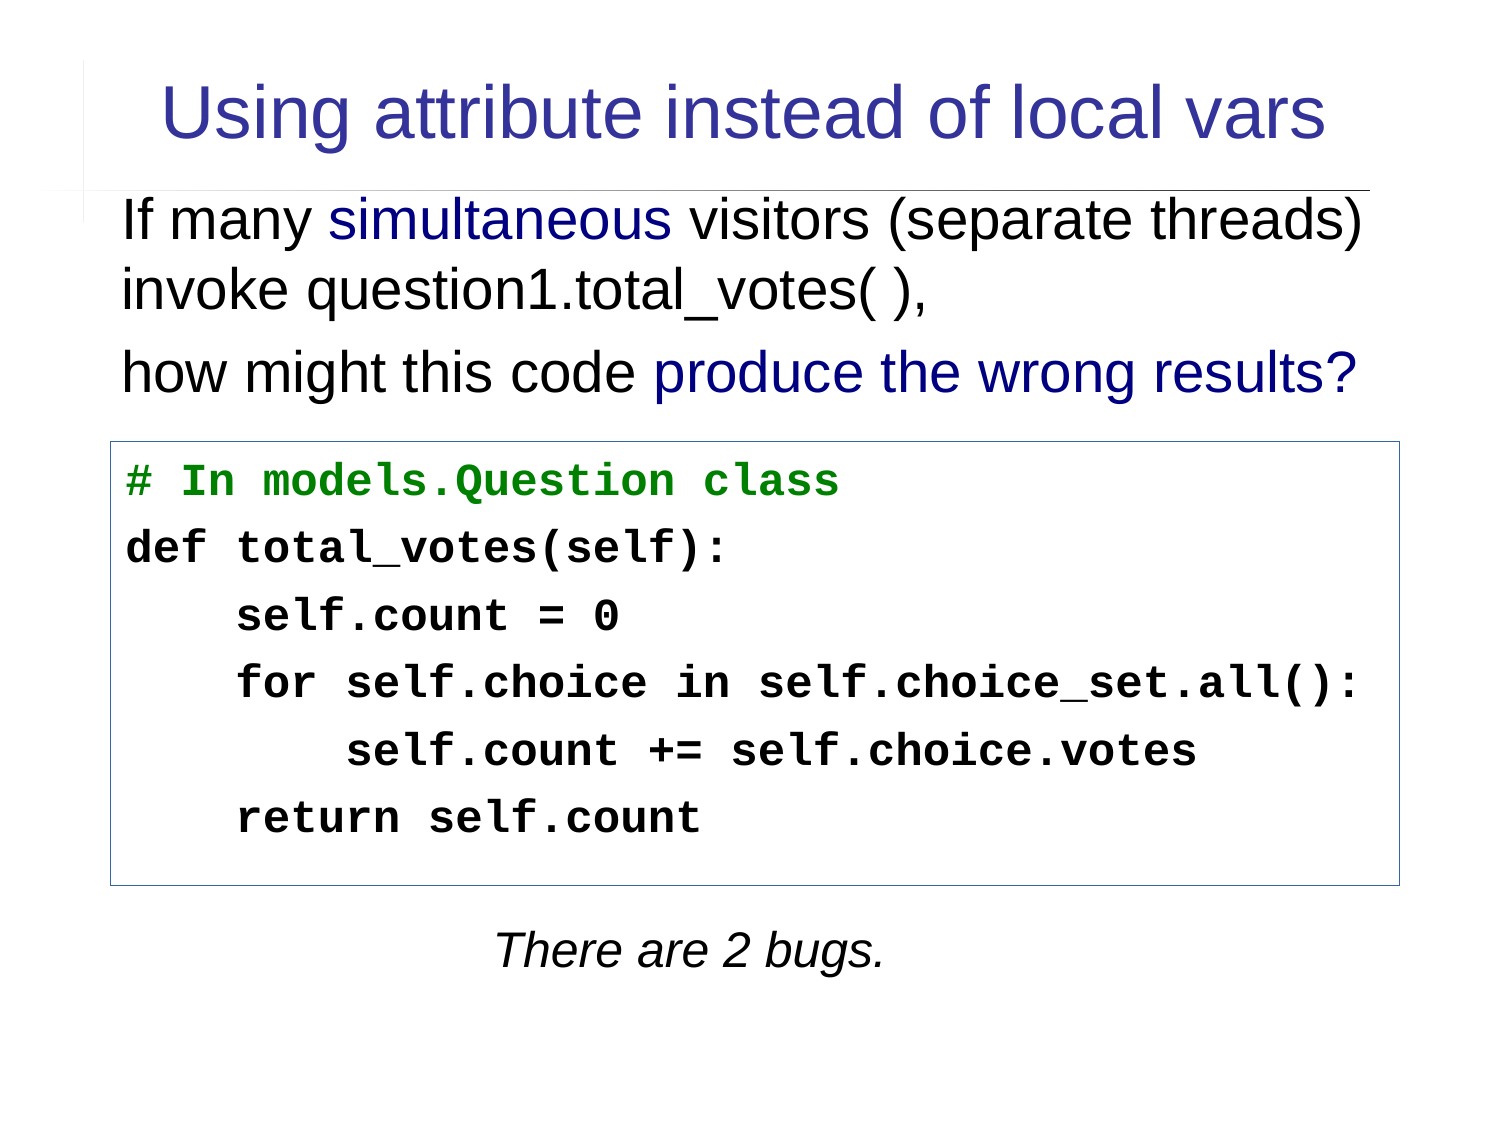

# Using attribute instead of local vars
If many simultaneous visitors (separate threads) invoke question1.total_votes( ),
how might this code produce the wrong results?
# In models.Question class
def total_votes(self):
 self.count = 0
 for self.choice in self.choice_set.all():
 self.count += self.choice.votes
 return self.count
There are 2 bugs.